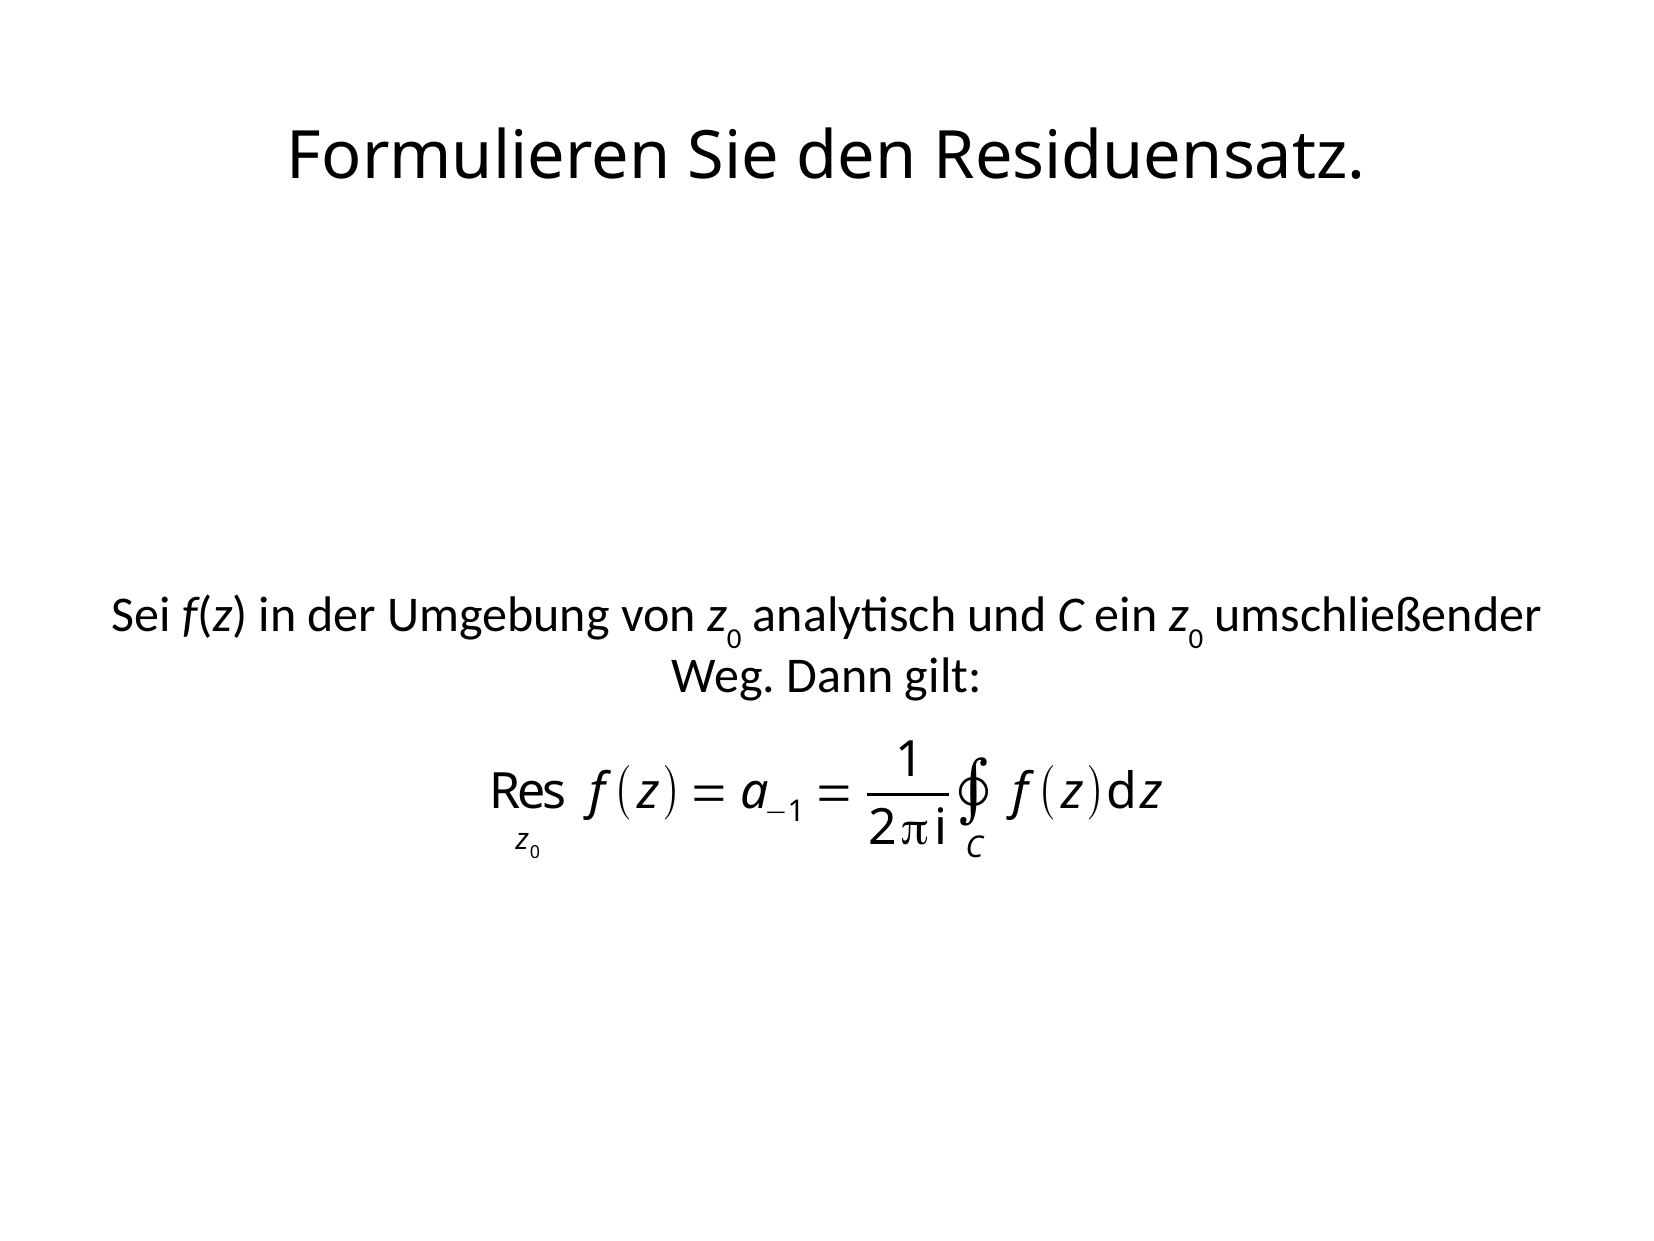

# Formulieren Sie den Residuensatz.
Sei f(z) in der Umgebung von z0 analytisch und C ein z0 umschließender Weg. Dann gilt: